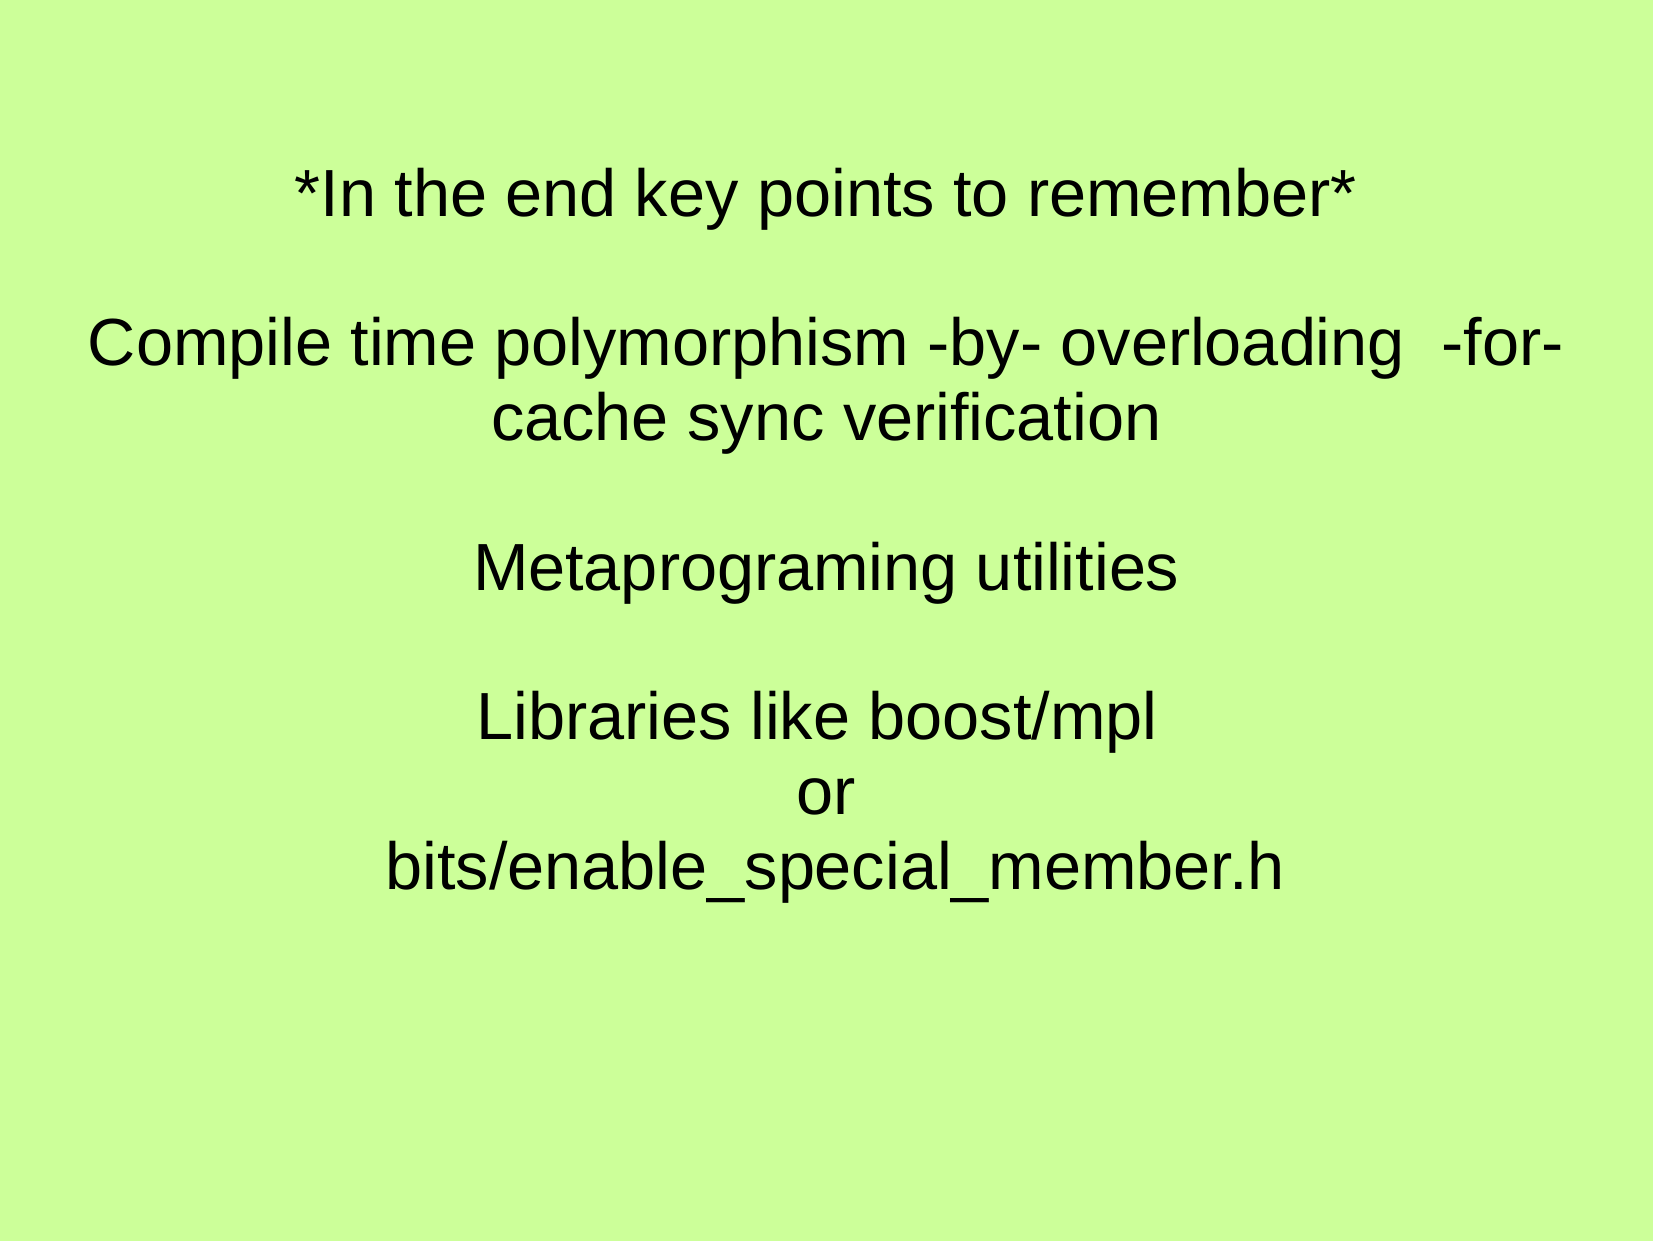

# *In the end key points to remember*
Compile time polymorphism -by- overloading -for- cache sync verification
Metaprograming utilities
Libraries like boost/mpl
or
 bits/enable_special_member.h